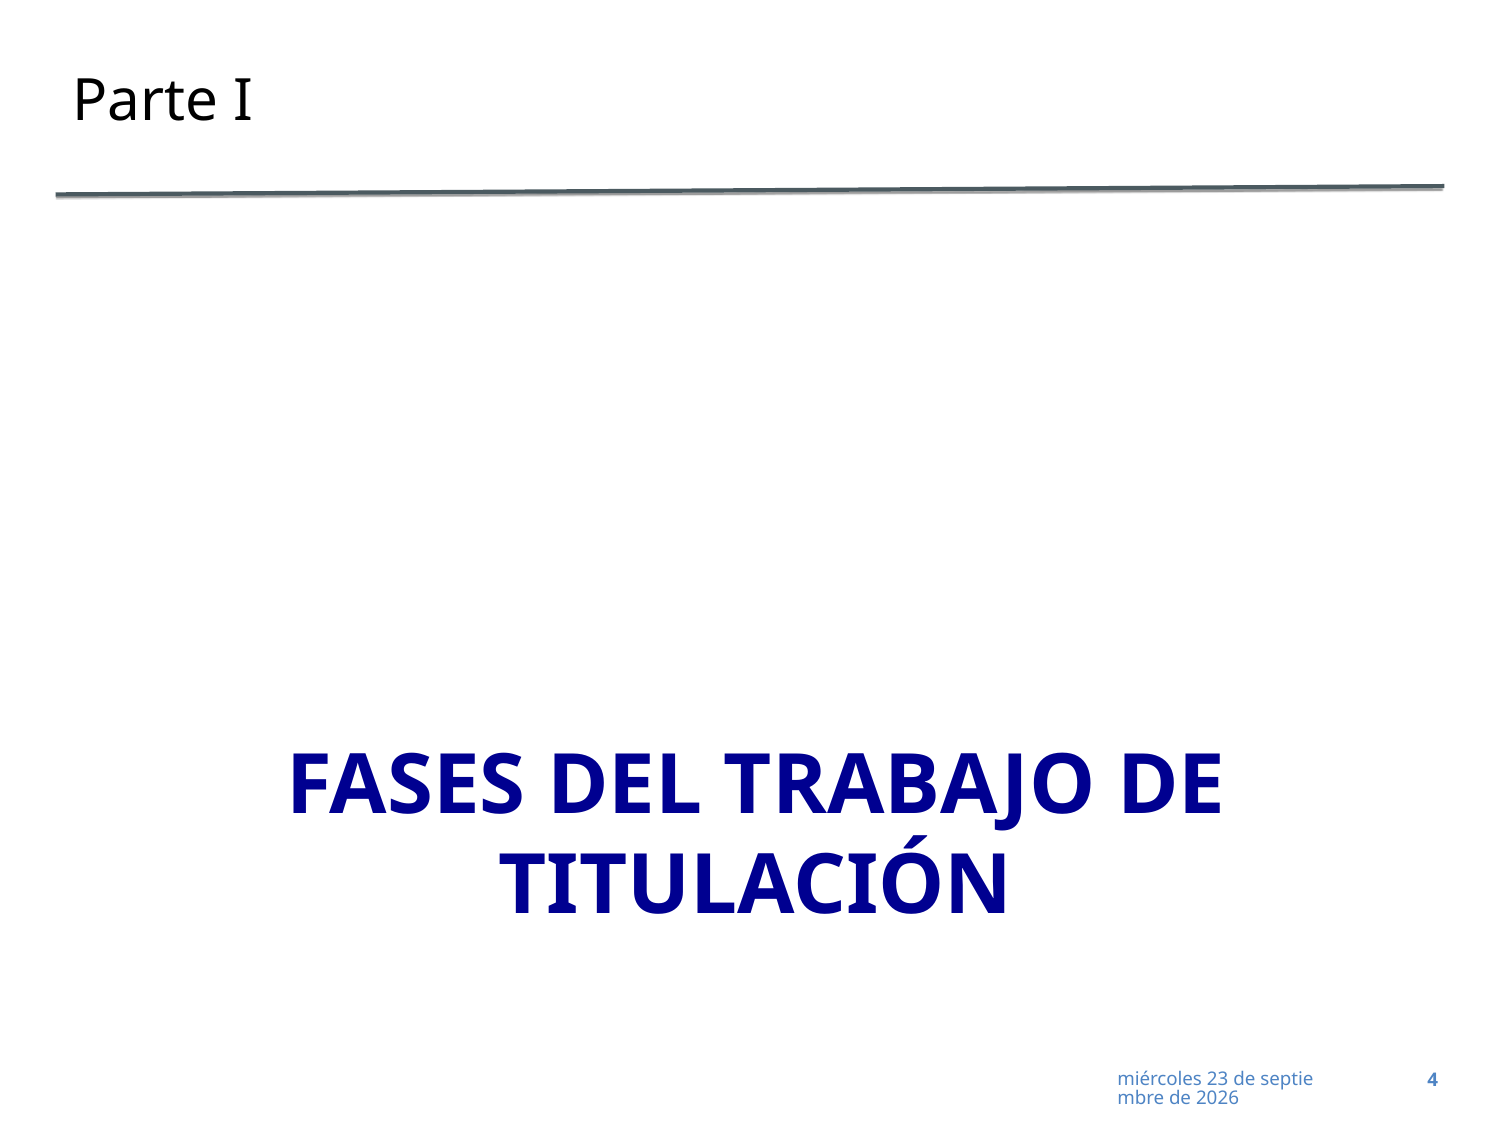

Parte I
# fases del trabajo de titulación